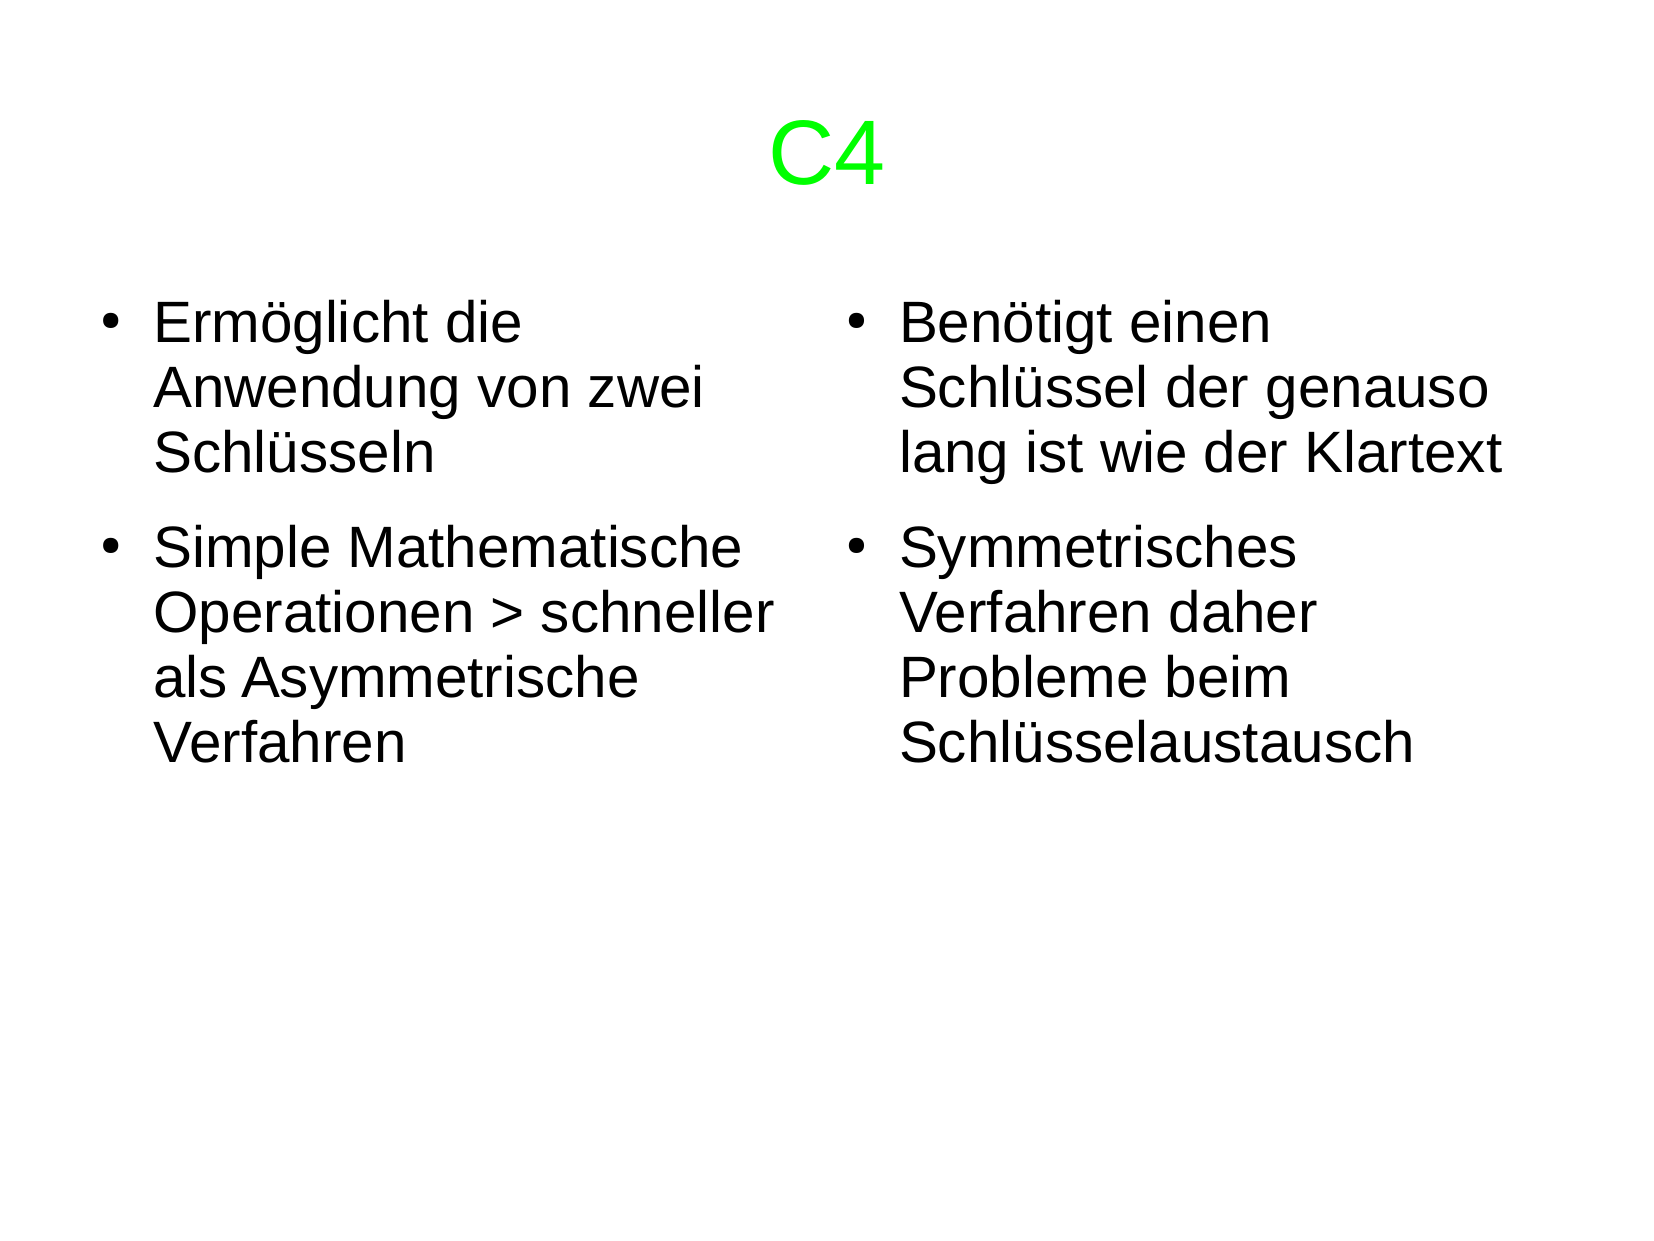

# C4
Ermöglicht die Anwendung von zwei Schlüsseln
Simple Mathematische Operationen > schneller als Asymmetrische Verfahren
Benötigt einen Schlüssel der genauso lang ist wie der Klartext
Symmetrisches Verfahren daher Probleme beim Schlüsselaustausch